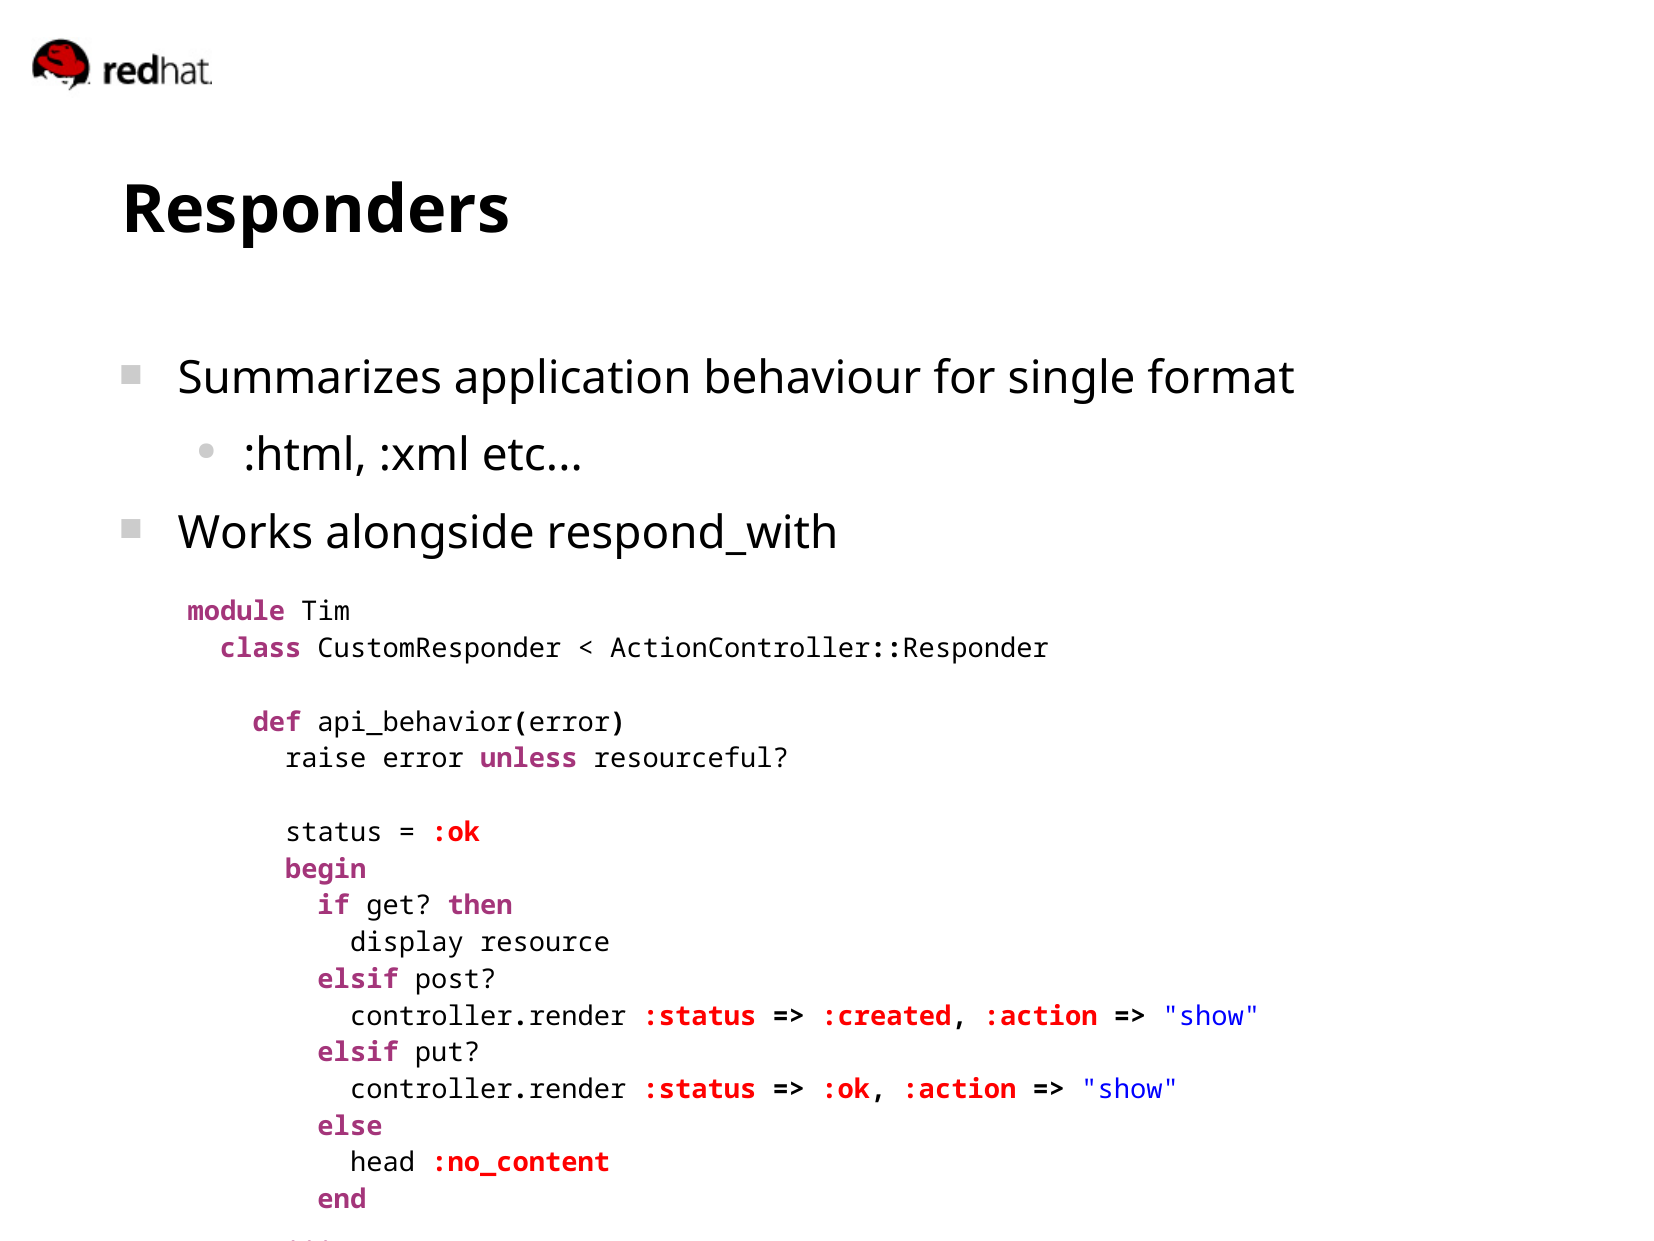

# Responders
Summarizes application behaviour for single format
:html, :xml etc...
Works alongside respond_with
module Tim
 class CustomResponder < ActionController::Responder
 def api_behavior(error)
 raise error unless resourceful?
 status = :ok
 begin
 if get? then
 display resource
 elsif post?
 controller.render :status => :created, :action => "show"
 elsif put?
 controller.render :status => :ok, :action => "show"
 else
 head :no_content
 end
 ...